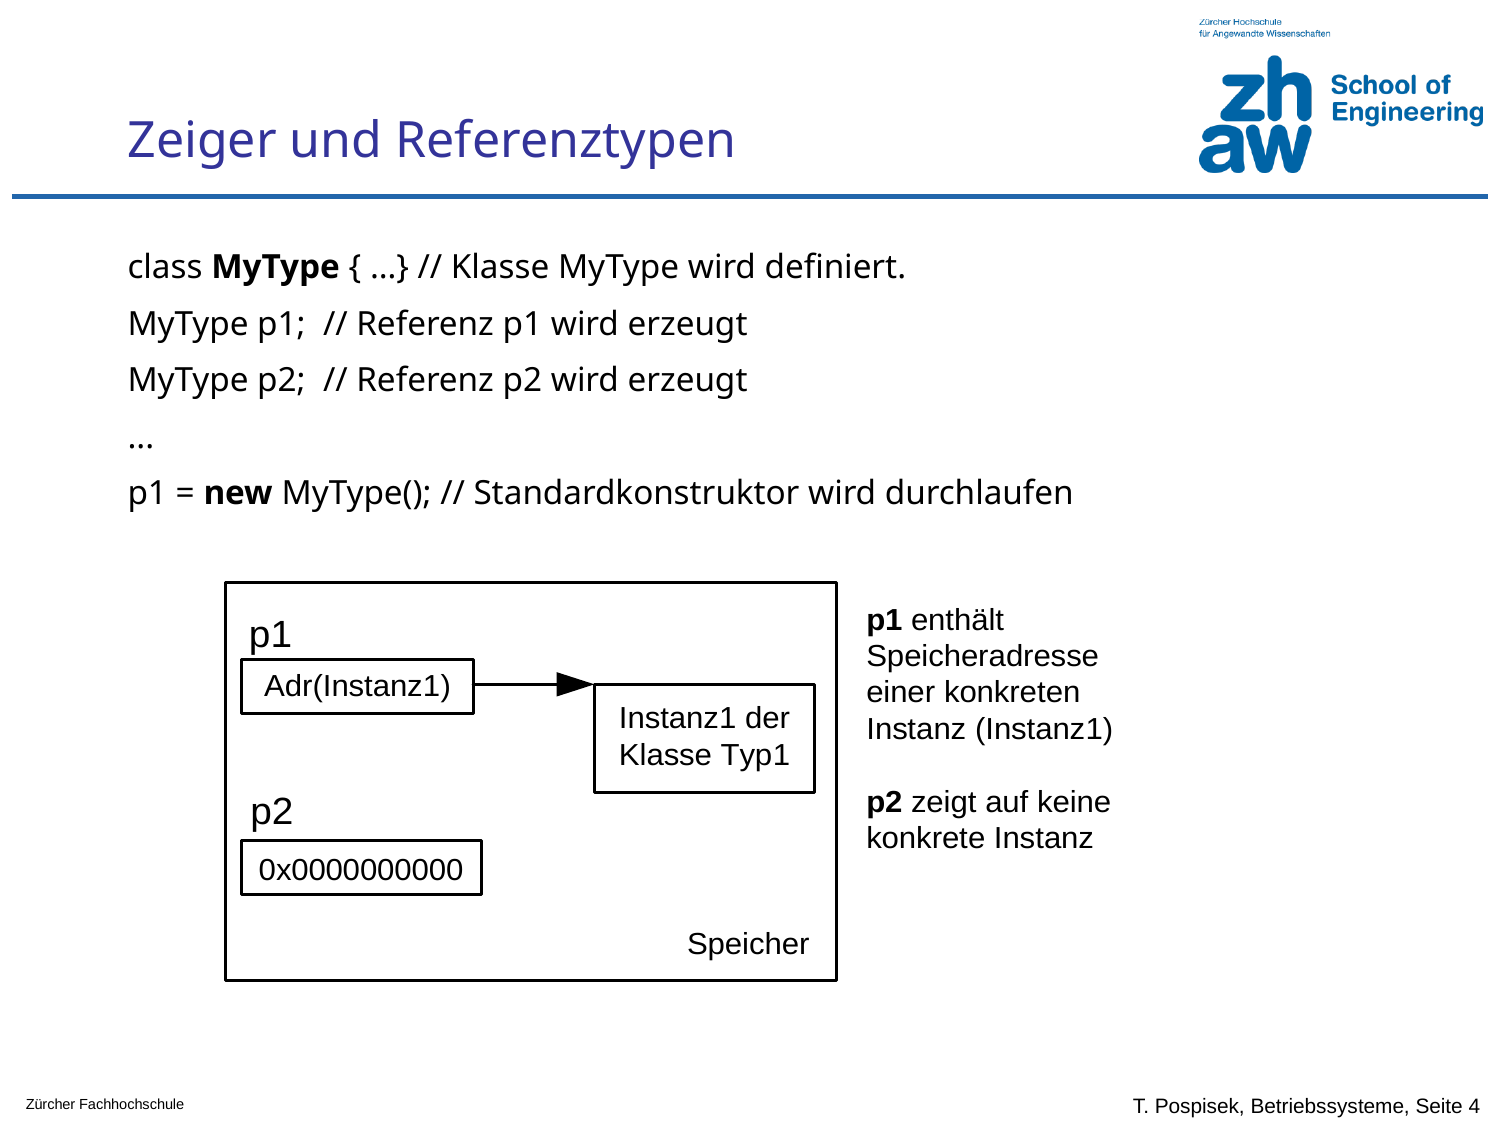

# Zeiger und Referenztypen
class MyType { …} // Klasse MyType wird definiert.
MyType p1; // Referenz p1 wird erzeugt
MyType p2; // Referenz p2 wird erzeugt
...
p1 = new MyType(); // Standardkonstruktor wird durchlaufen